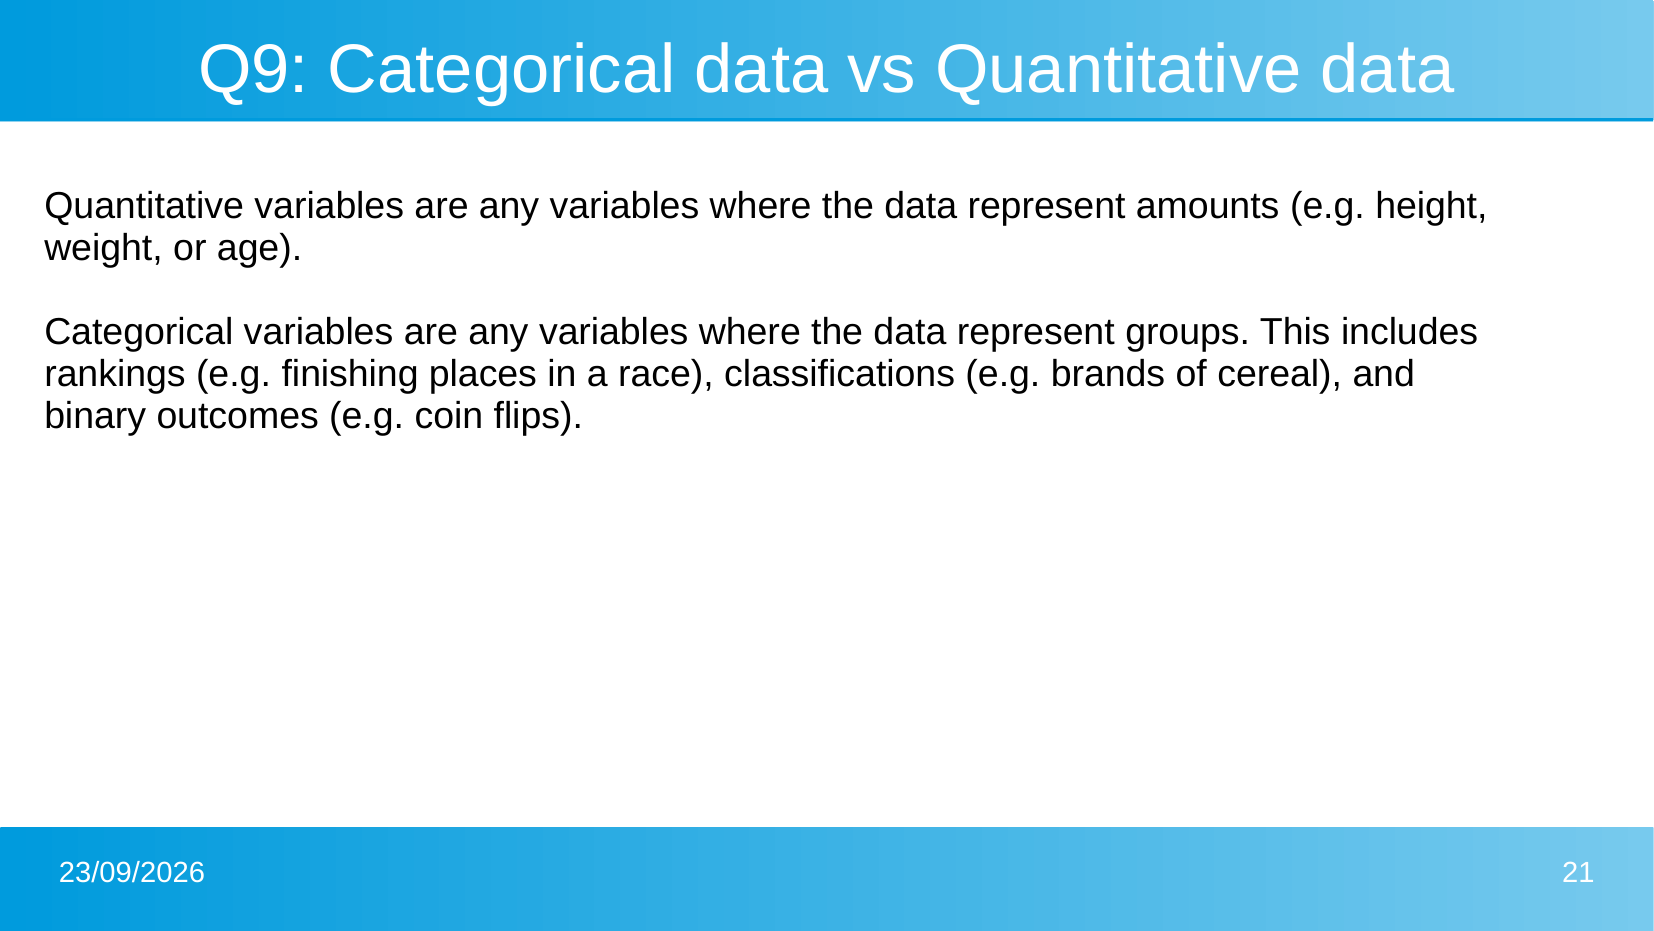

# Q9: Categorical data vs Quantitative data
Quantitative variables are any variables where the data represent amounts (e.g. height, weight, or age).
Categorical variables are any variables where the data represent groups. This includes rankings (e.g. finishing places in a race), classifications (e.g. brands of cereal), and binary outcomes (e.g. coin flips).
21